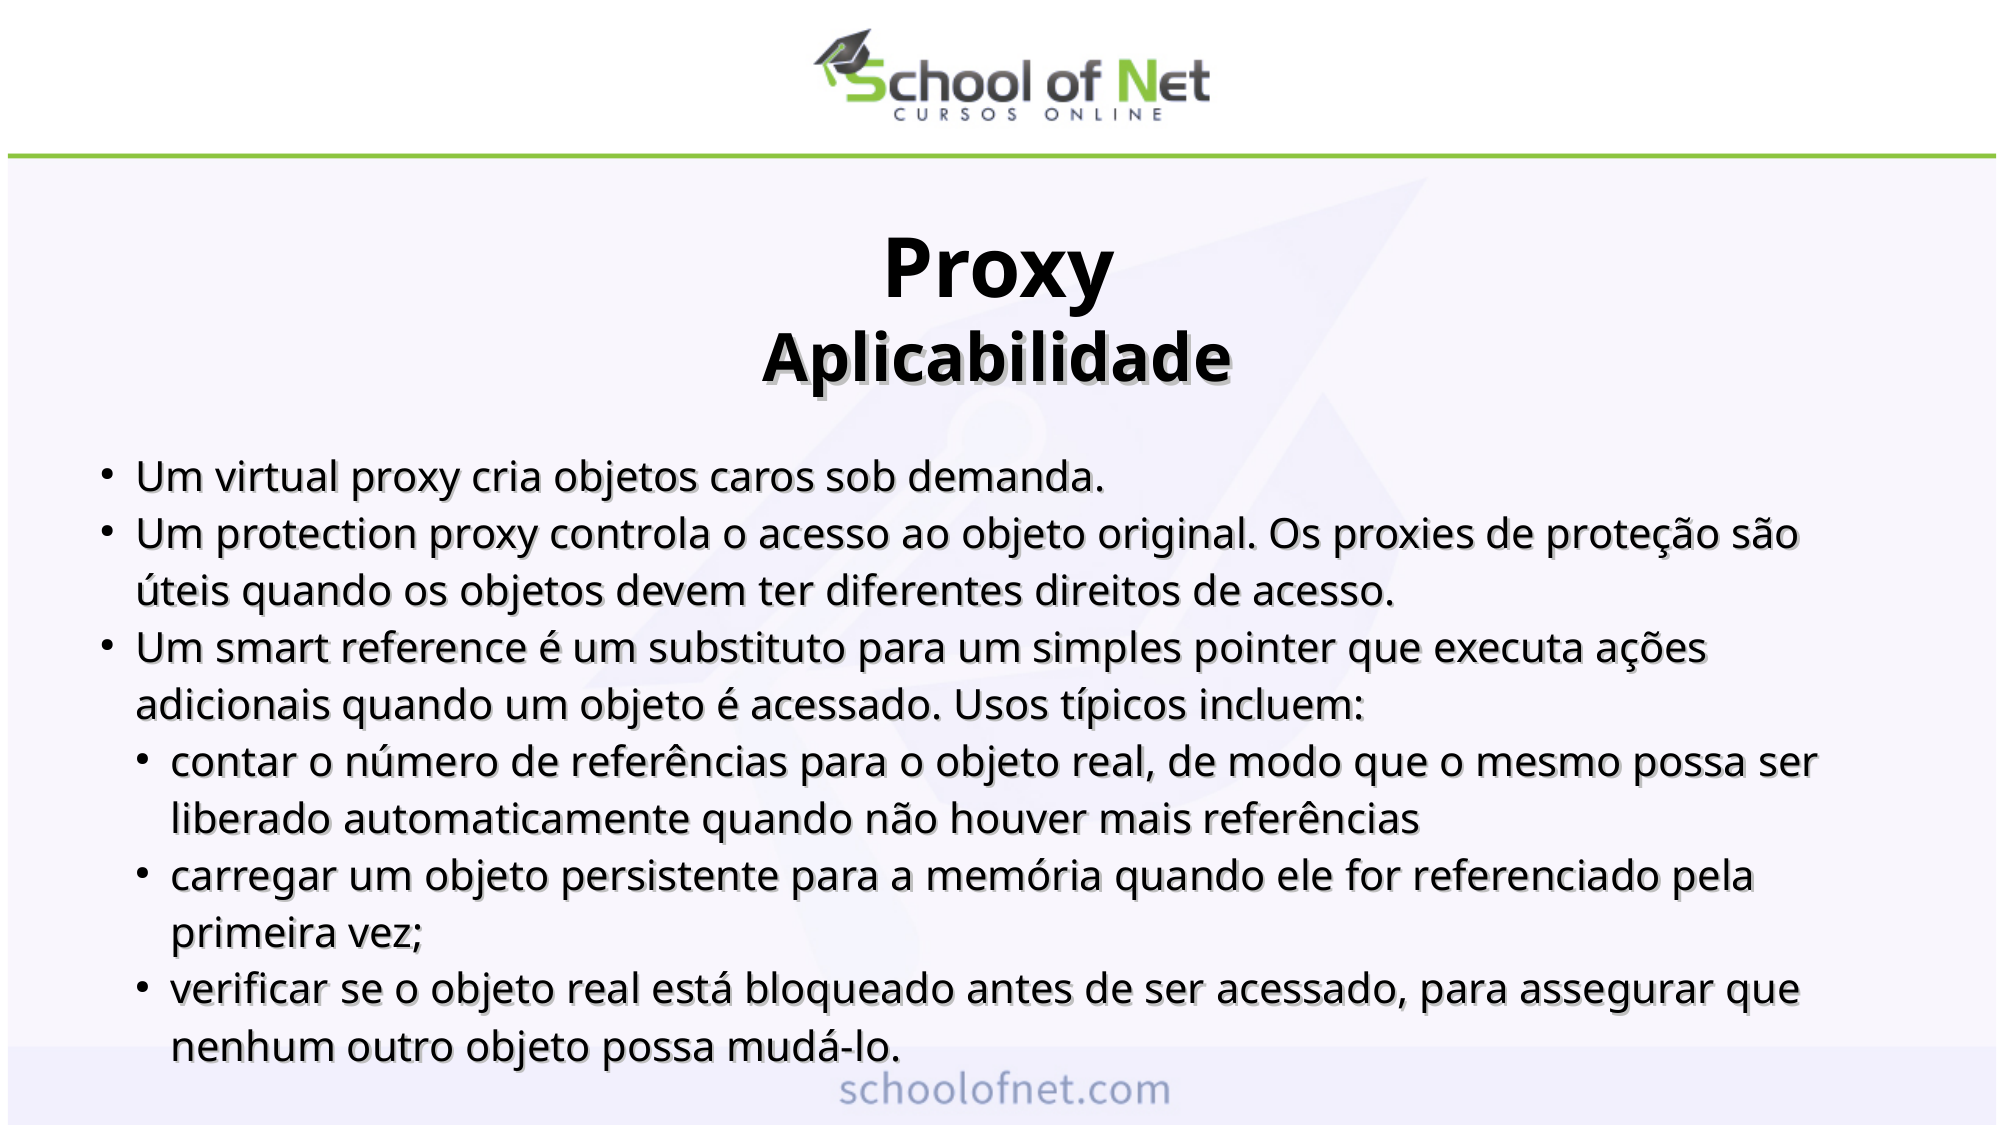

# Proxy
Aplicabilidade
Um virtual proxy cria objetos caros sob demanda.
Um protection proxy controla o acesso ao objeto original. Os proxies de proteção são úteis quando os objetos devem ter diferentes direitos de acesso.
Um smart reference é um substituto para um simples pointer que executa ações adicionais quando um objeto é acessado. Usos típicos incluem:
contar o número de referências para o objeto real, de modo que o mesmo possa ser liberado automaticamente quando não houver mais referências
carregar um objeto persistente para a memória quando ele for referenciado pela primeira vez;
verificar se o objeto real está bloqueado antes de ser acessado, para assegurar que nenhum outro objeto possa mudá-lo.